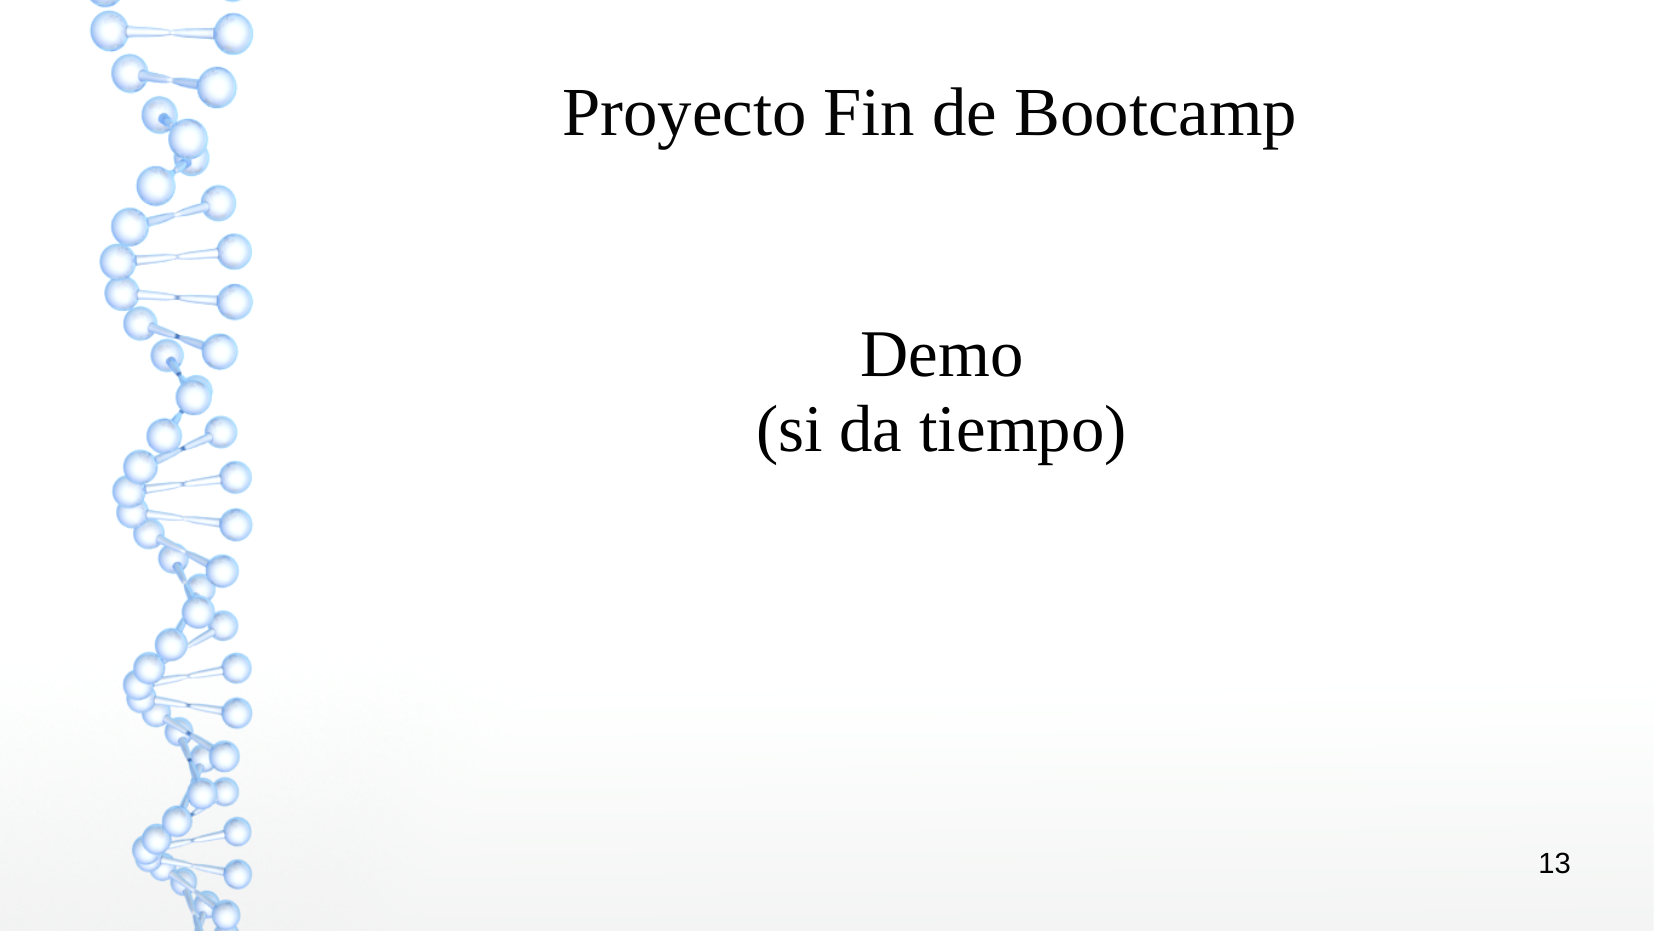

# Proyecto Fin de Bootcamp
Demo
(si da tiempo)
13